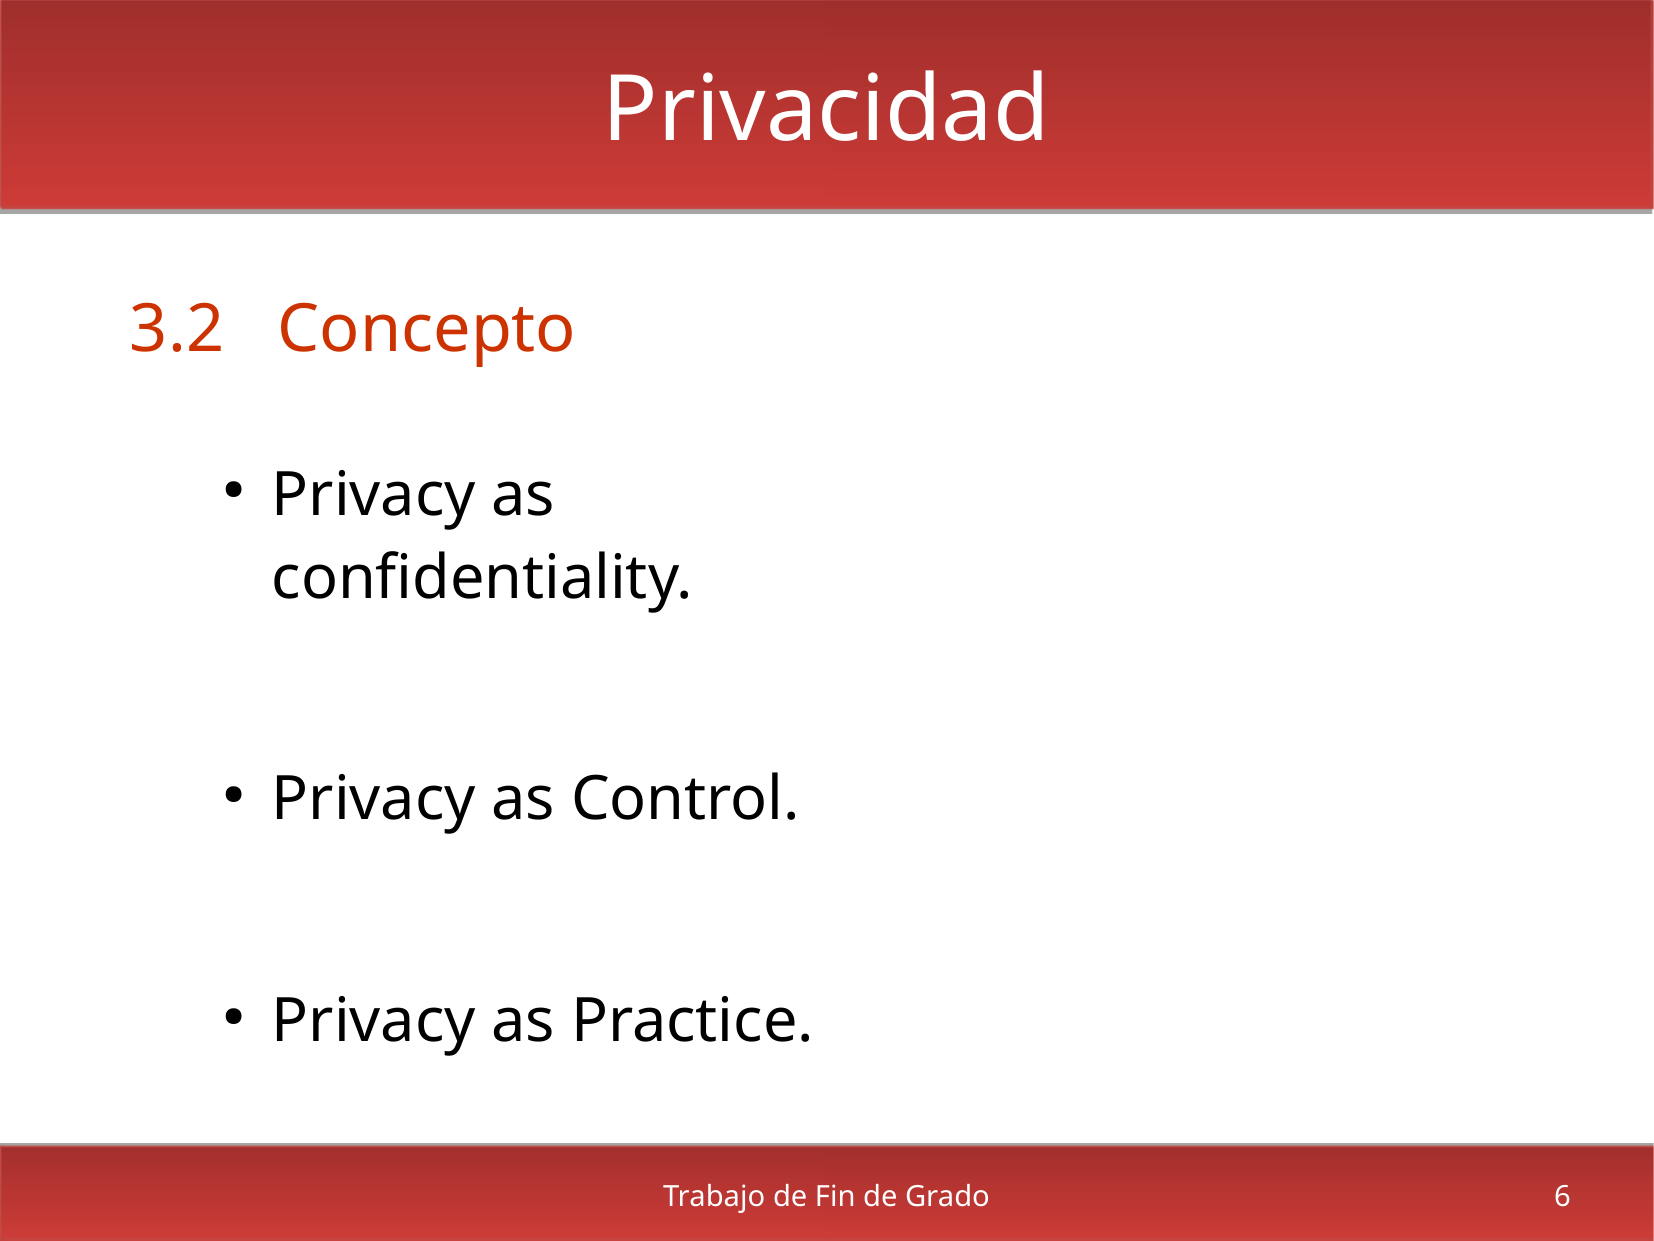

# Privacidad
3.2	Concepto
Privacy as confidentiality.
Privacy as Control.
Privacy as Practice.
Trabajo de Fin de Grado
6